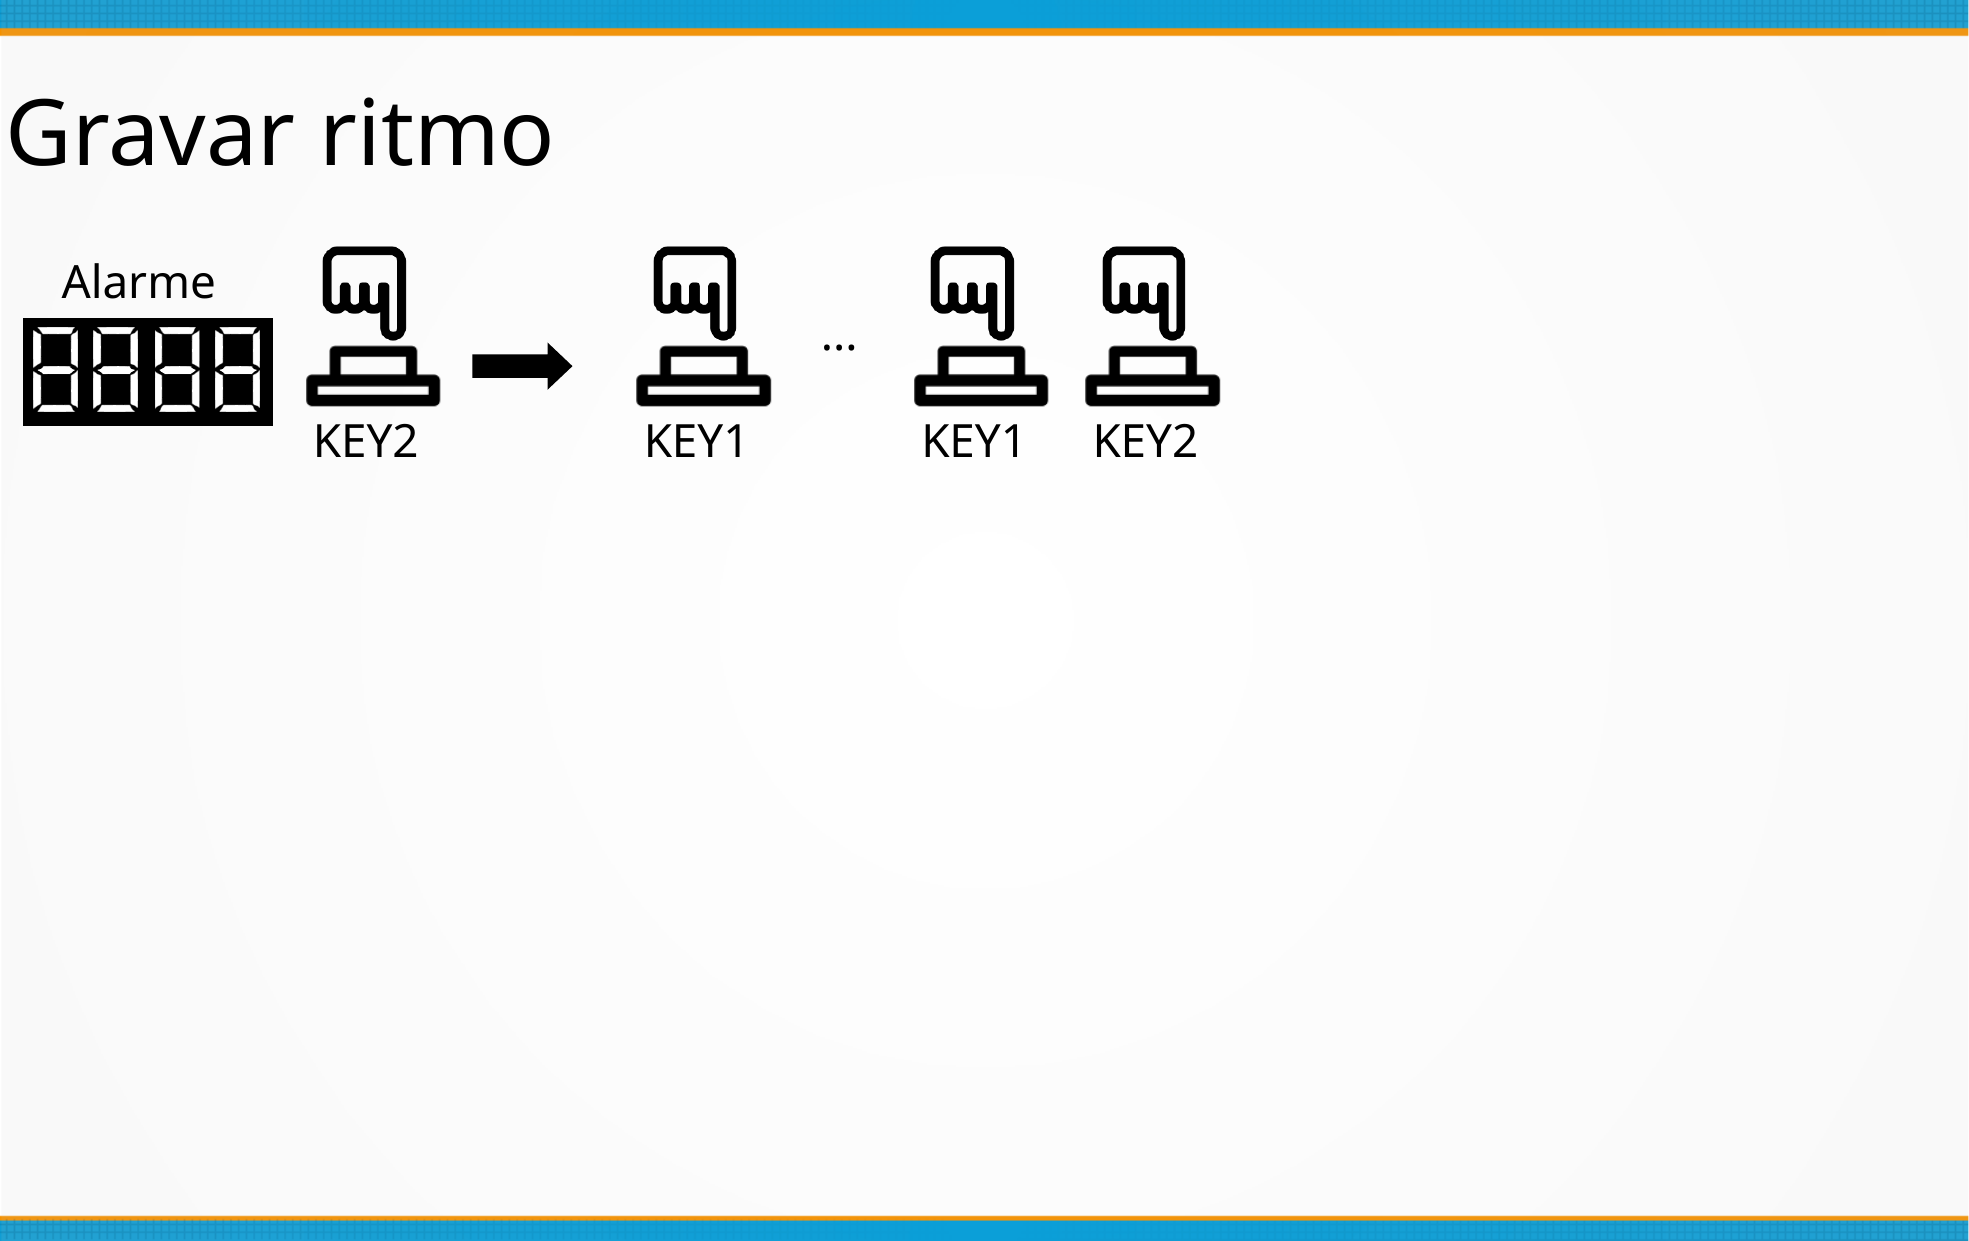

Gravar ritmo
Alarme
...
KEY2
KEY1
KEY1
KEY2